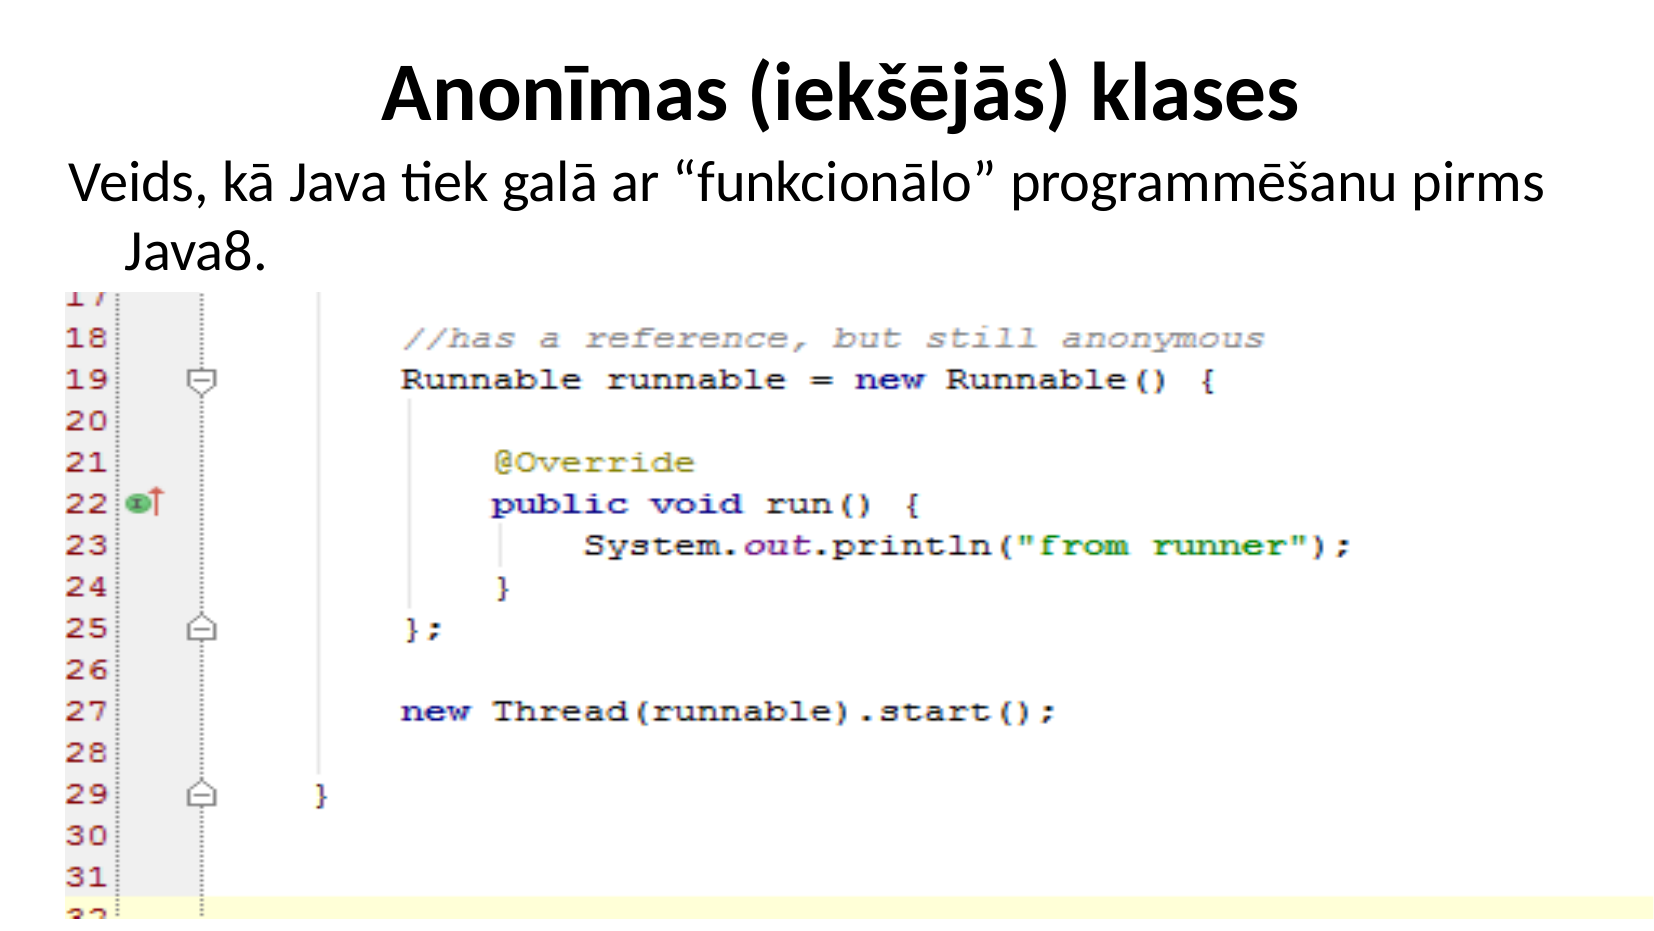

# Anonīmas (iekšējās) klases
Veids, kā Java tiek galā ar “funkcionālo” programmēšanu pirms Java8.